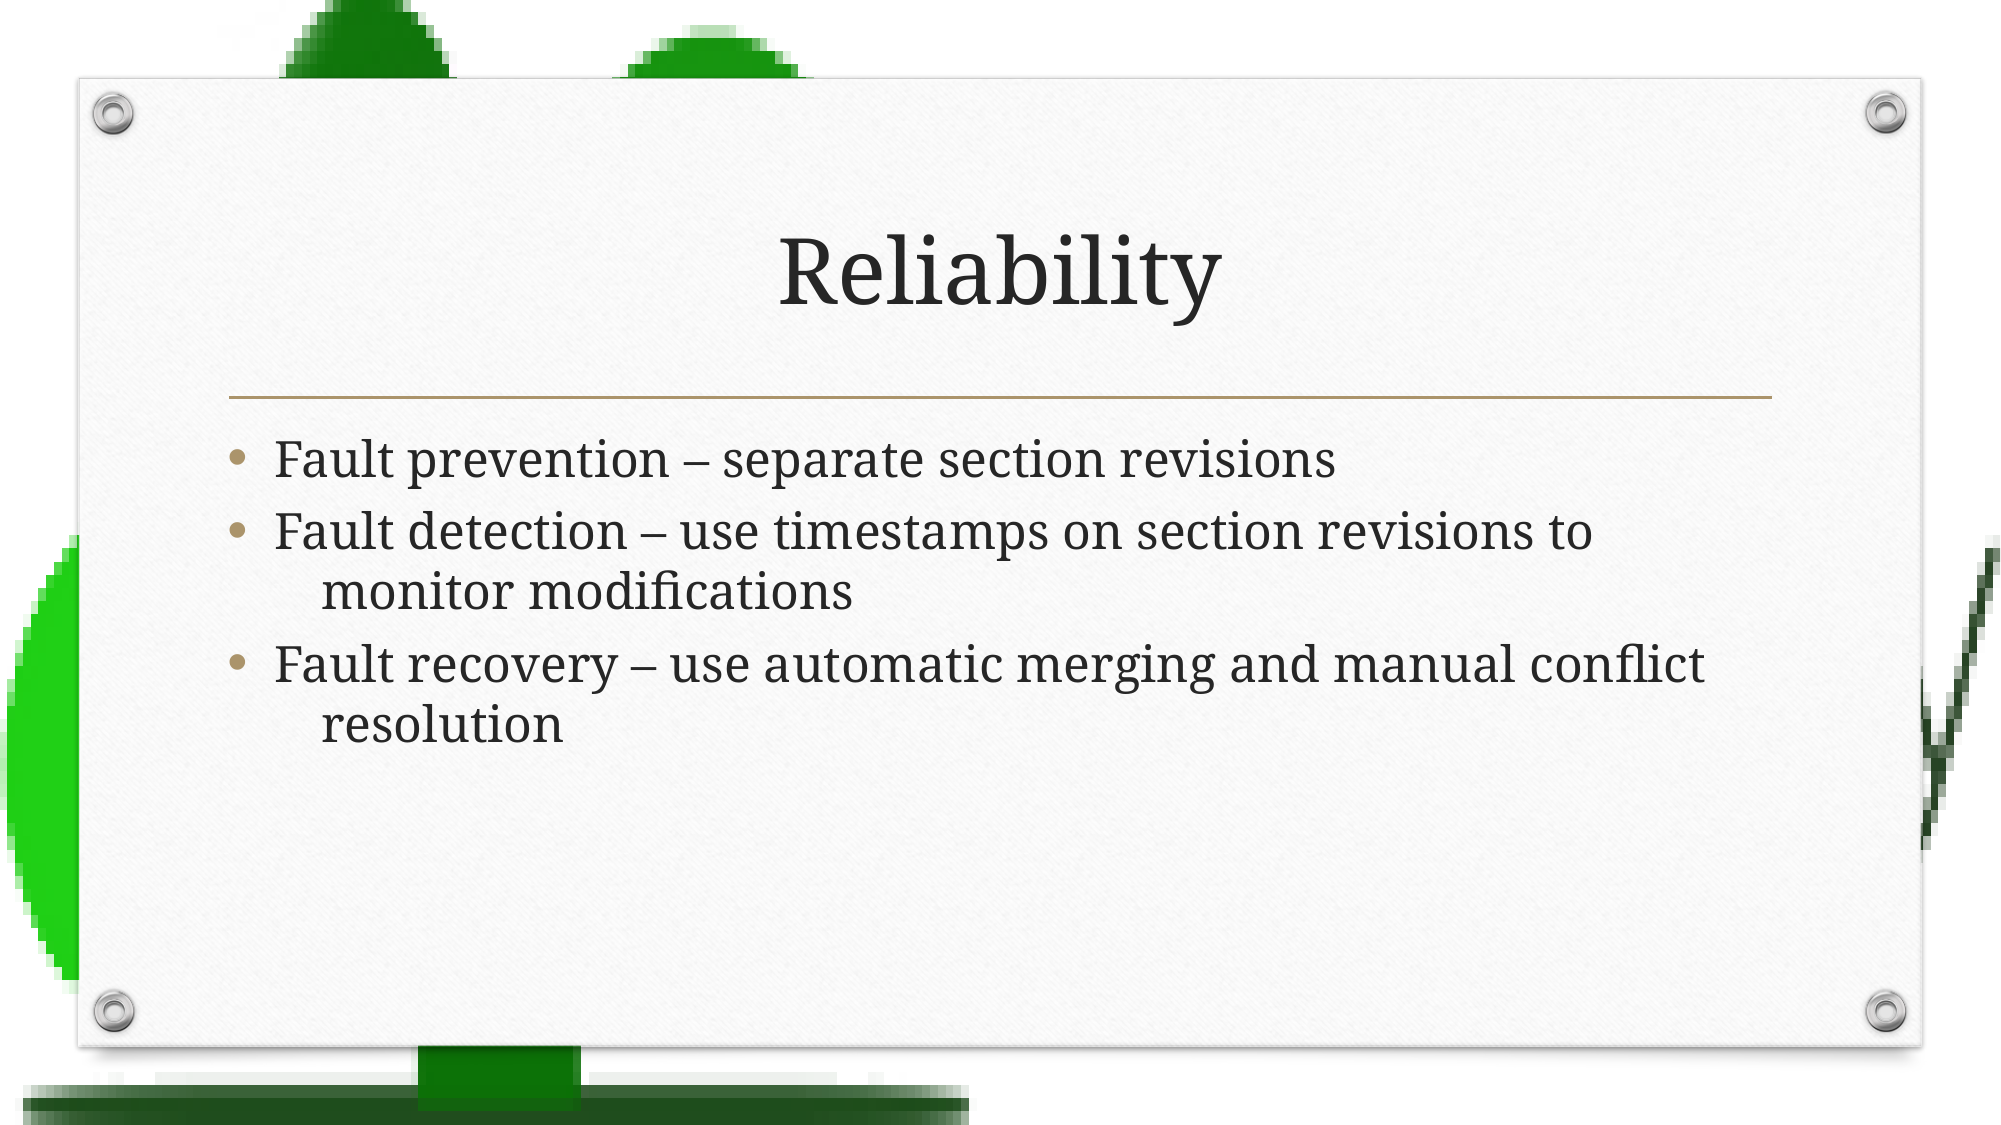

# Reliability
Fault prevention – separate section revisions
Fault detection – use timestamps on section revisions to monitor modifications
Fault recovery – use automatic merging and manual conflict resolution